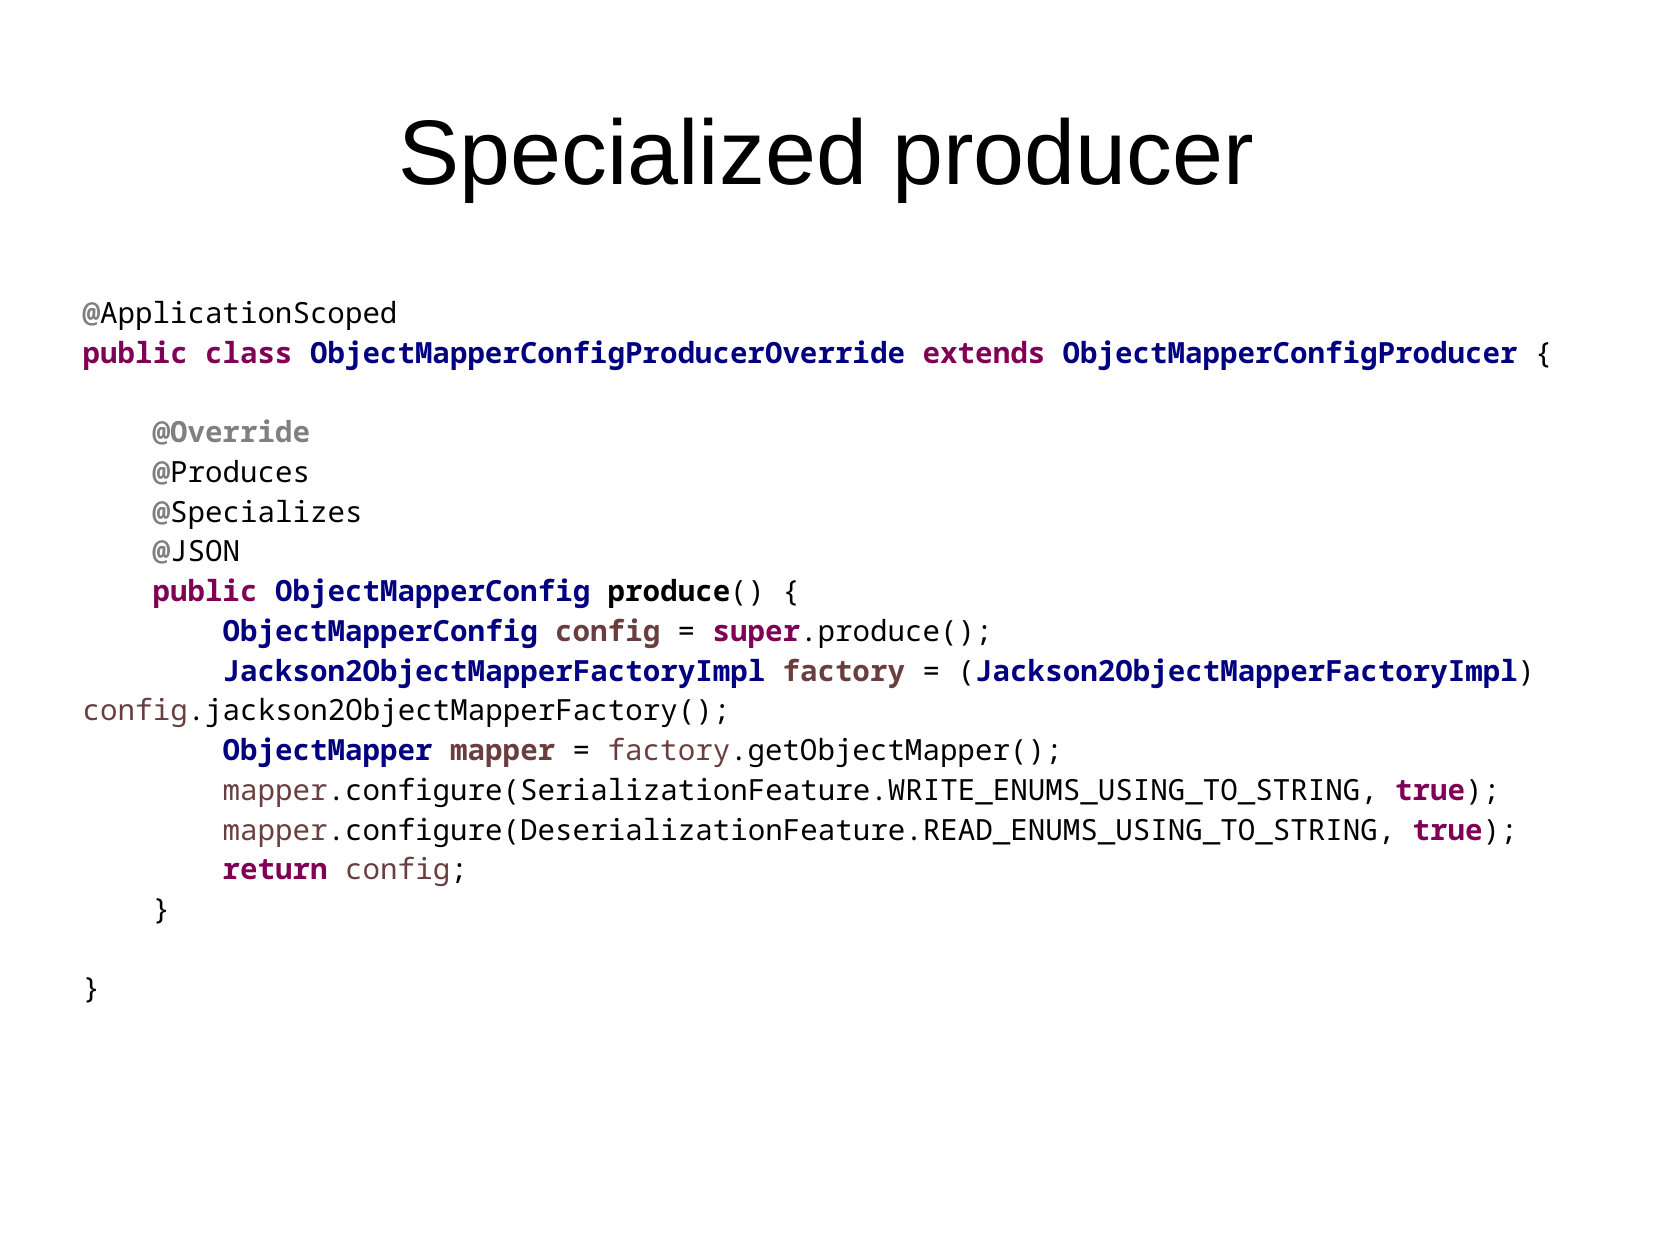

# Specialized producer
@ApplicationScoped
public class ObjectMapperConfigProducerOverride extends ObjectMapperConfigProducer {
 @Override
 @Produces
 @Specializes
 @JSON
 public ObjectMapperConfig produce() {
 ObjectMapperConfig config = super.produce();
 Jackson2ObjectMapperFactoryImpl factory = (Jackson2ObjectMapperFactoryImpl) config.jackson2ObjectMapperFactory();
 ObjectMapper mapper = factory.getObjectMapper();
 mapper.configure(SerializationFeature.WRITE_ENUMS_USING_TO_STRING, true);
 mapper.configure(DeserializationFeature.READ_ENUMS_USING_TO_STRING, true);
 return config;
 }
}